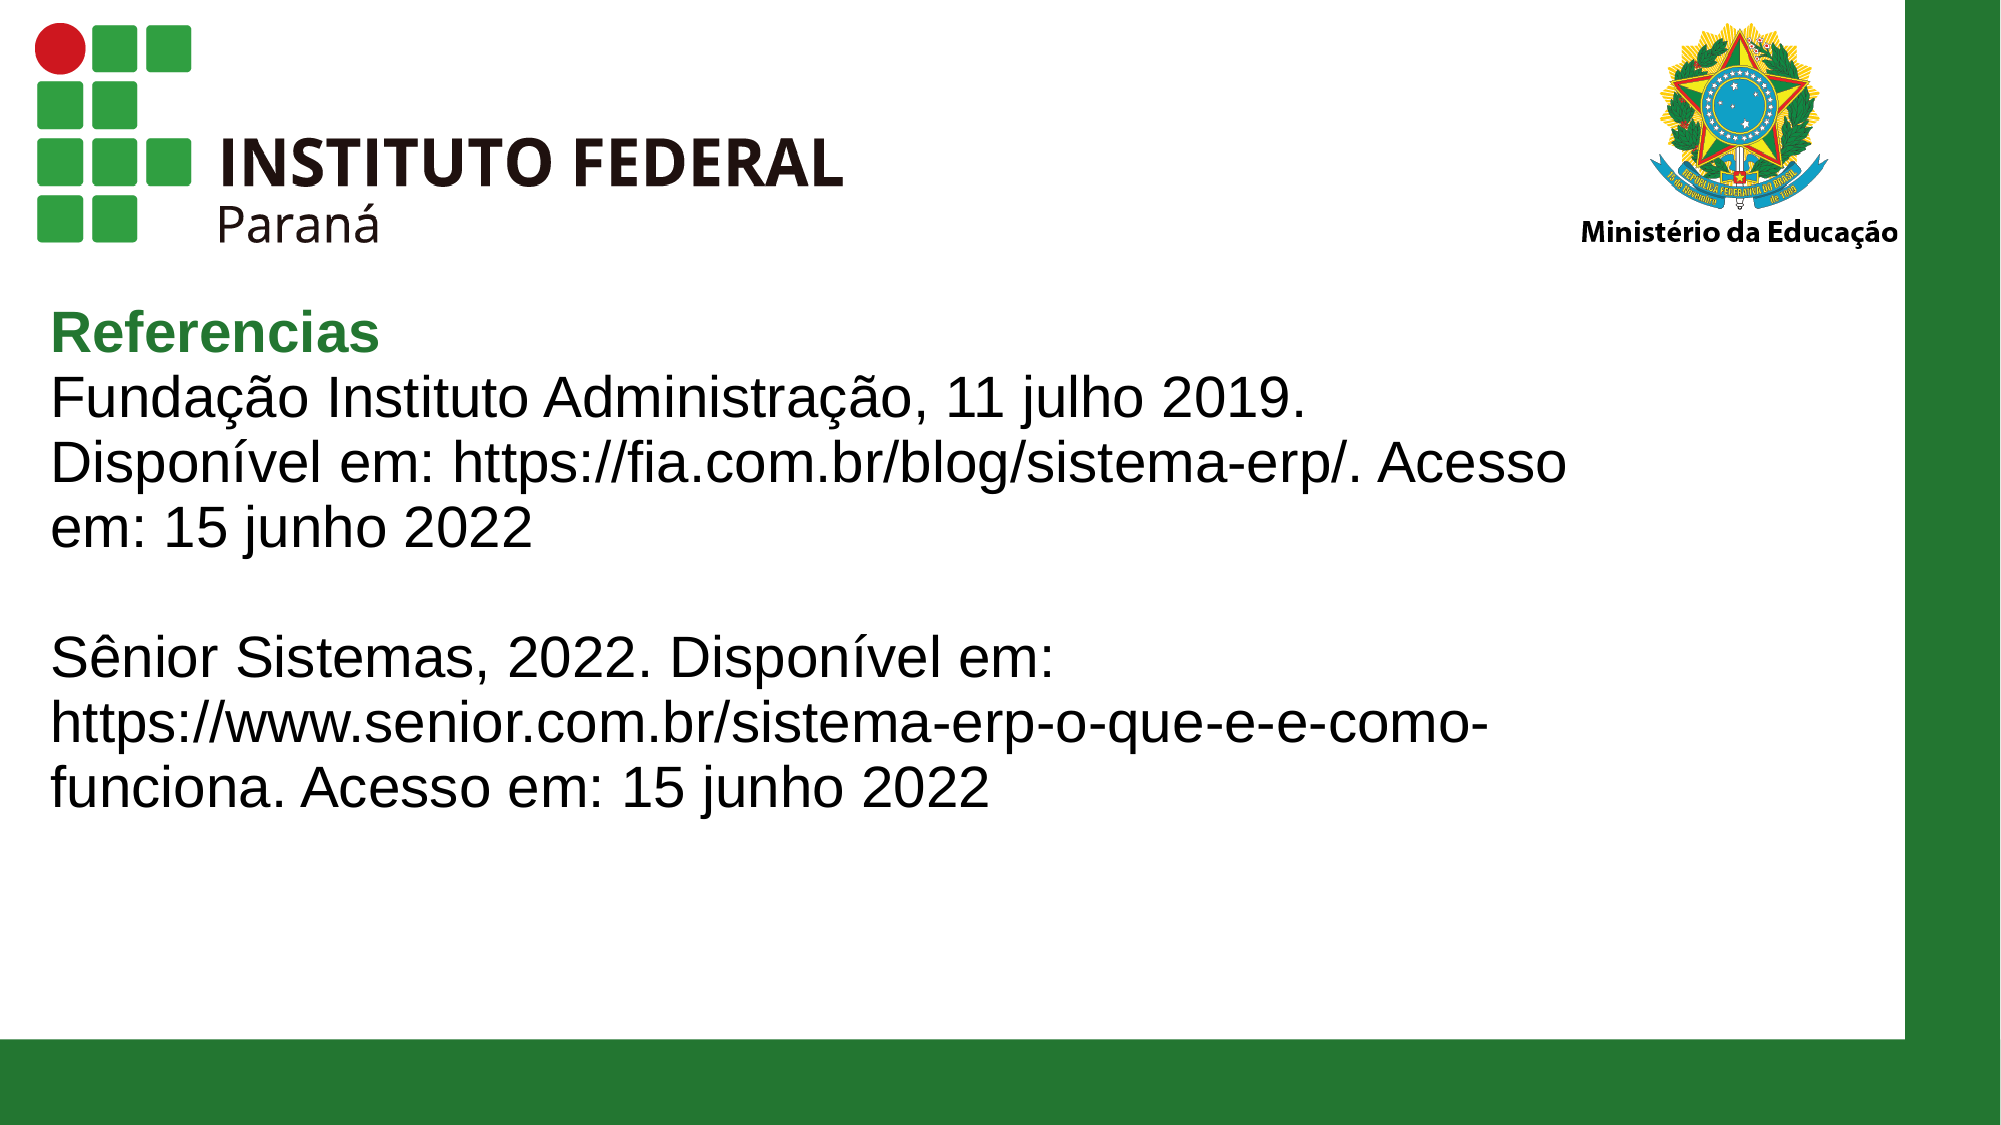

Referencias
Fundação Instituto Administração, 11 julho 2019. Disponível em: https://fia.com.br/blog/sistema-erp/. Acesso em: 15 junho 2022
Sênior Sistemas, 2022. Disponível em: https://www.senior.com.br/sistema-erp-o-que-e-e-como-funciona. Acesso em: 15 junho 2022